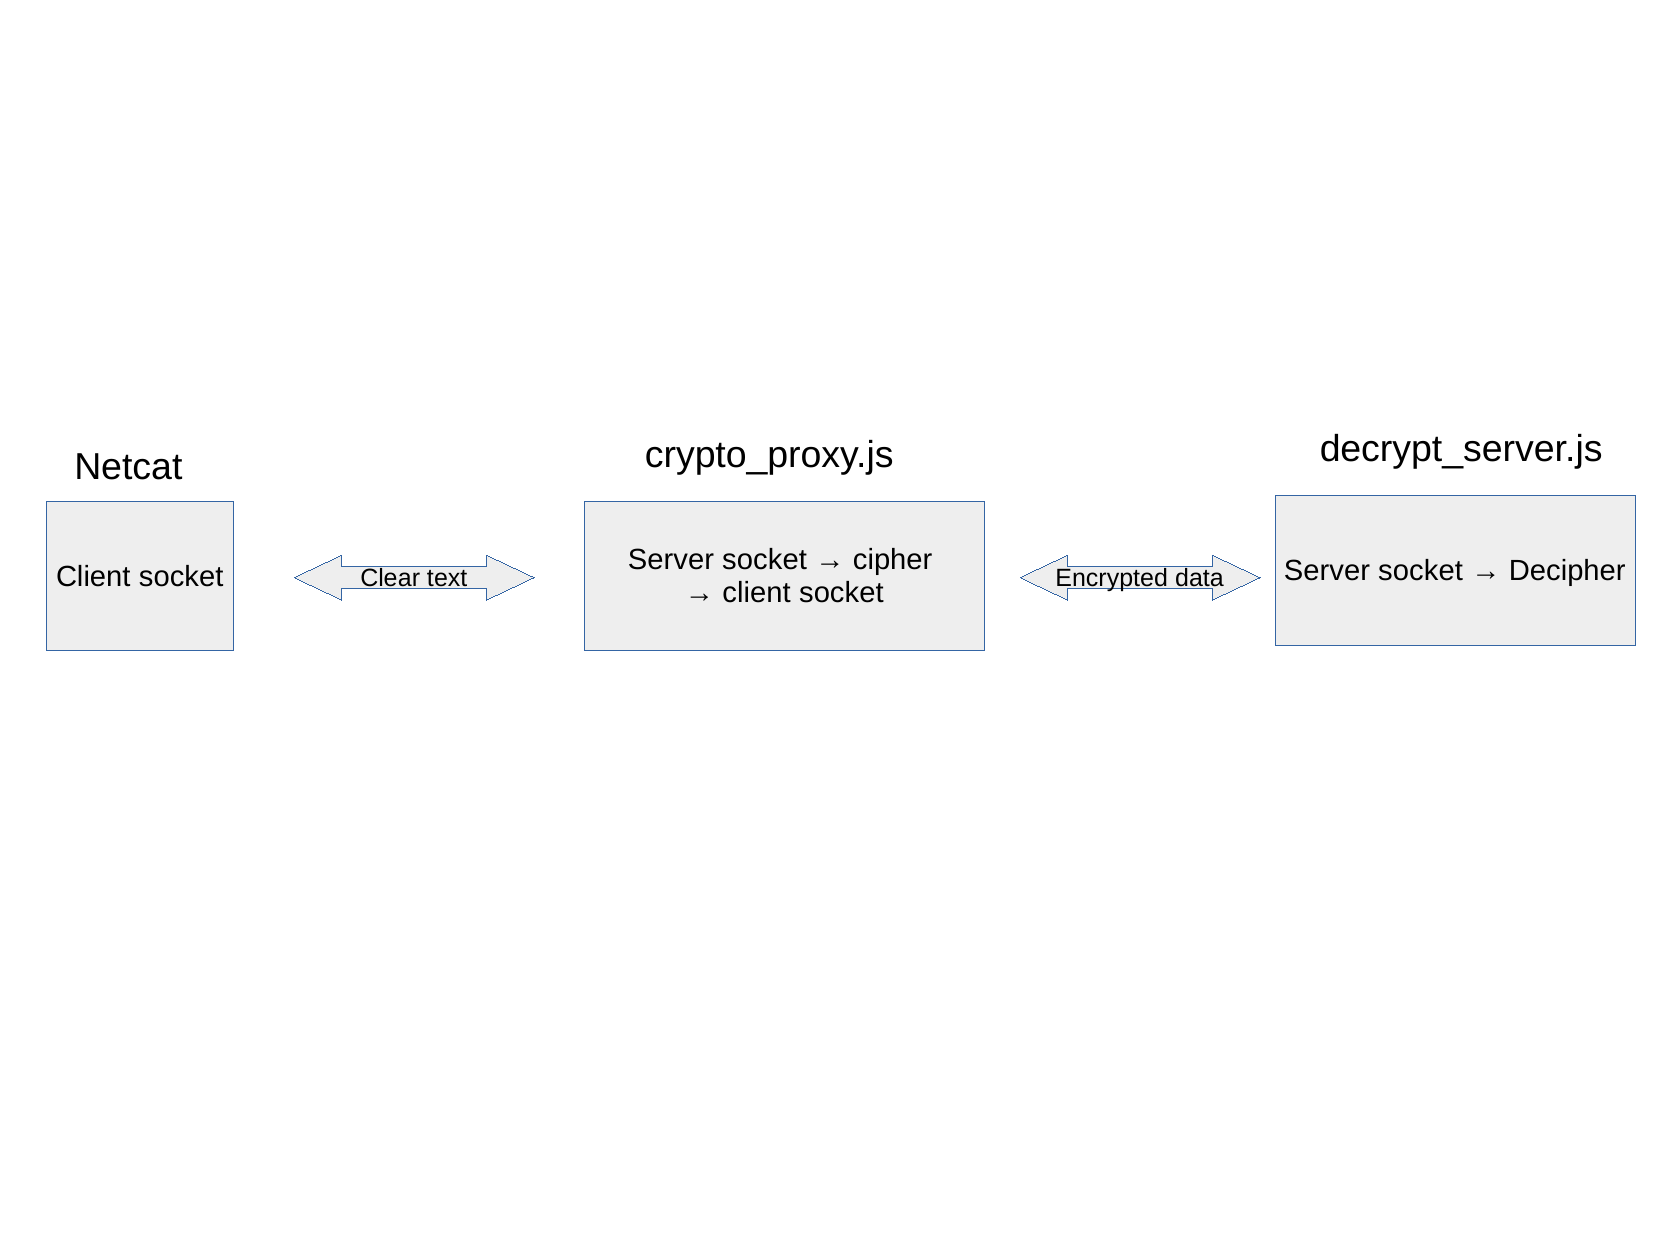

decrypt_server.js
crypto_proxy.js
Netcat
Server socket → Decipher
Client socket
Server socket → cipher
→ client socket
Clear text
Encrypted data